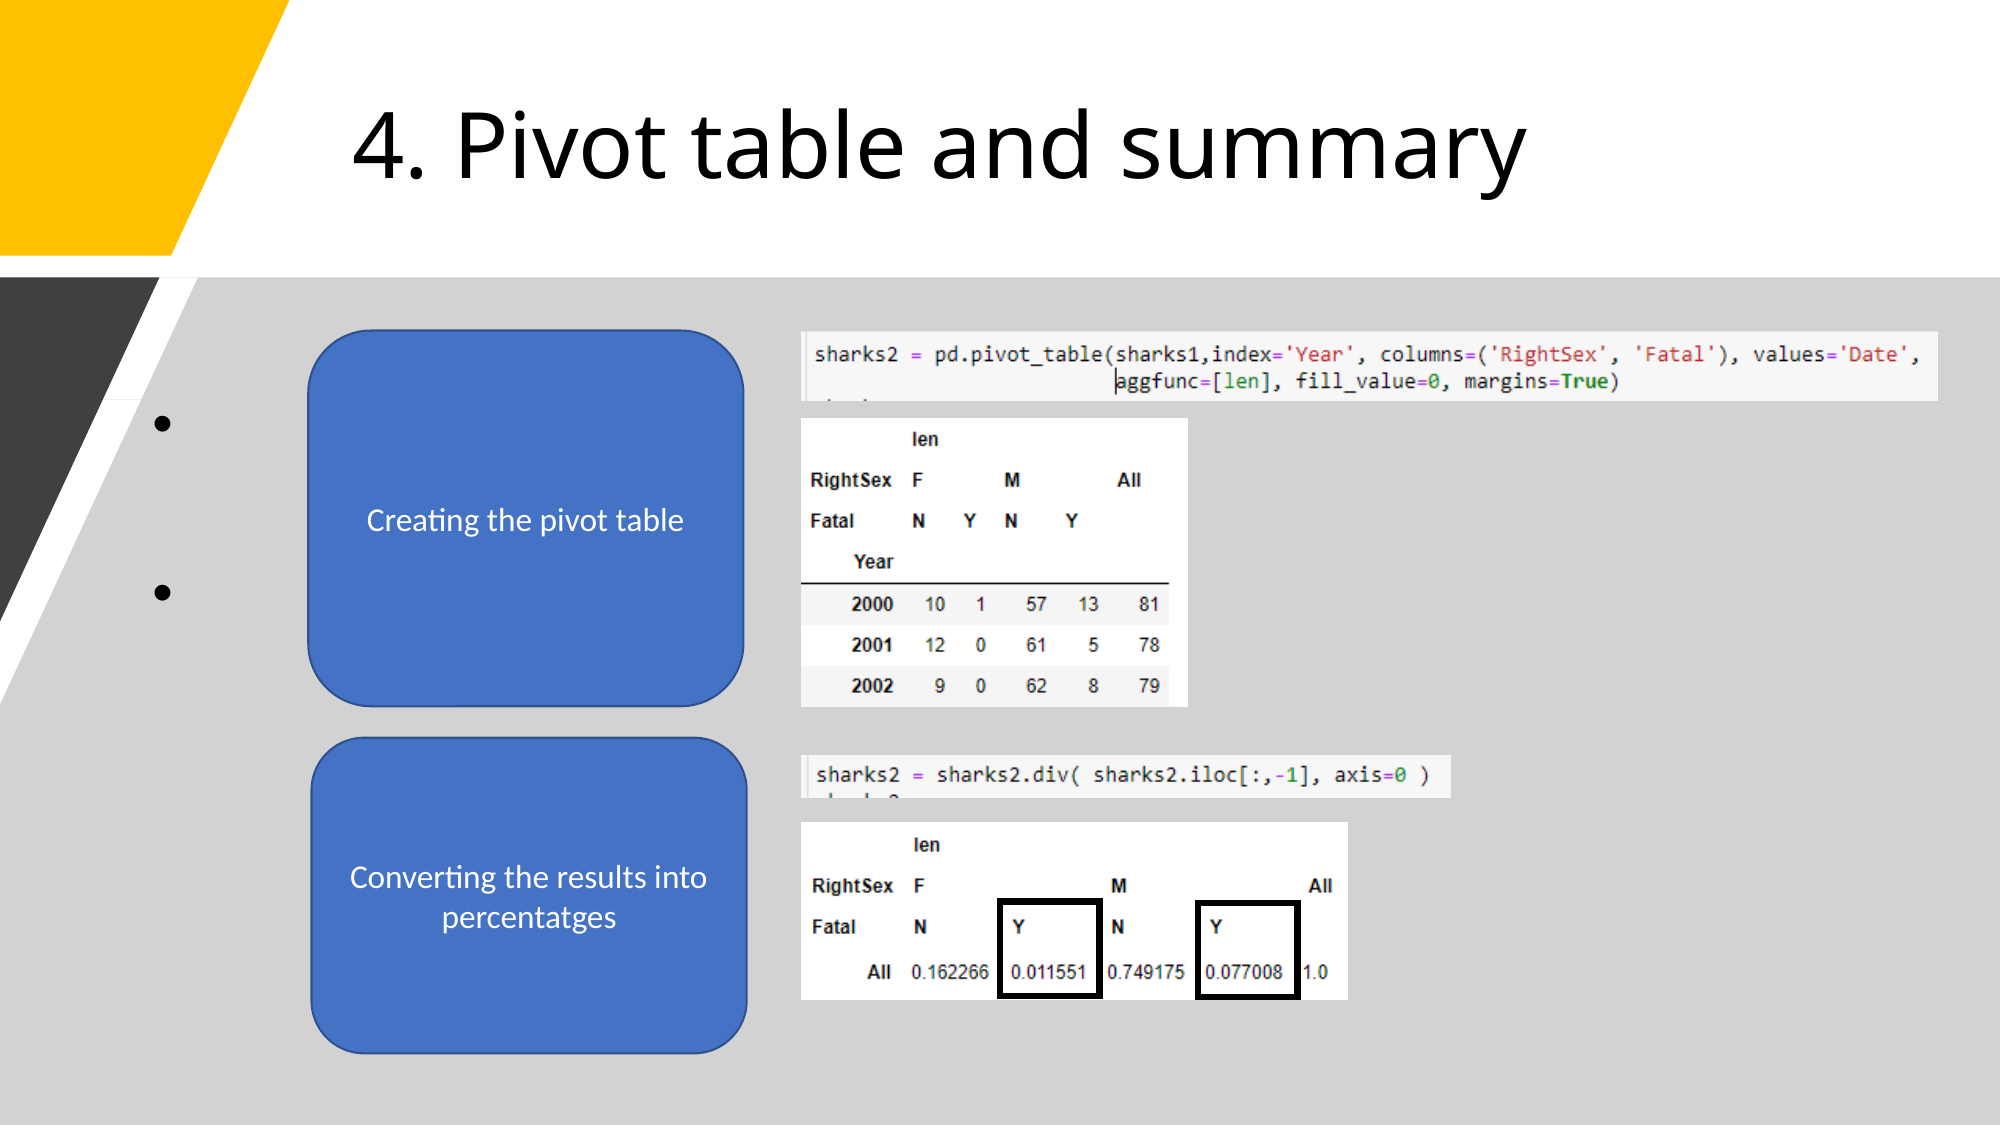

# 4. Pivot table and summary
Creating the pivot table
Converting the results into percentatges